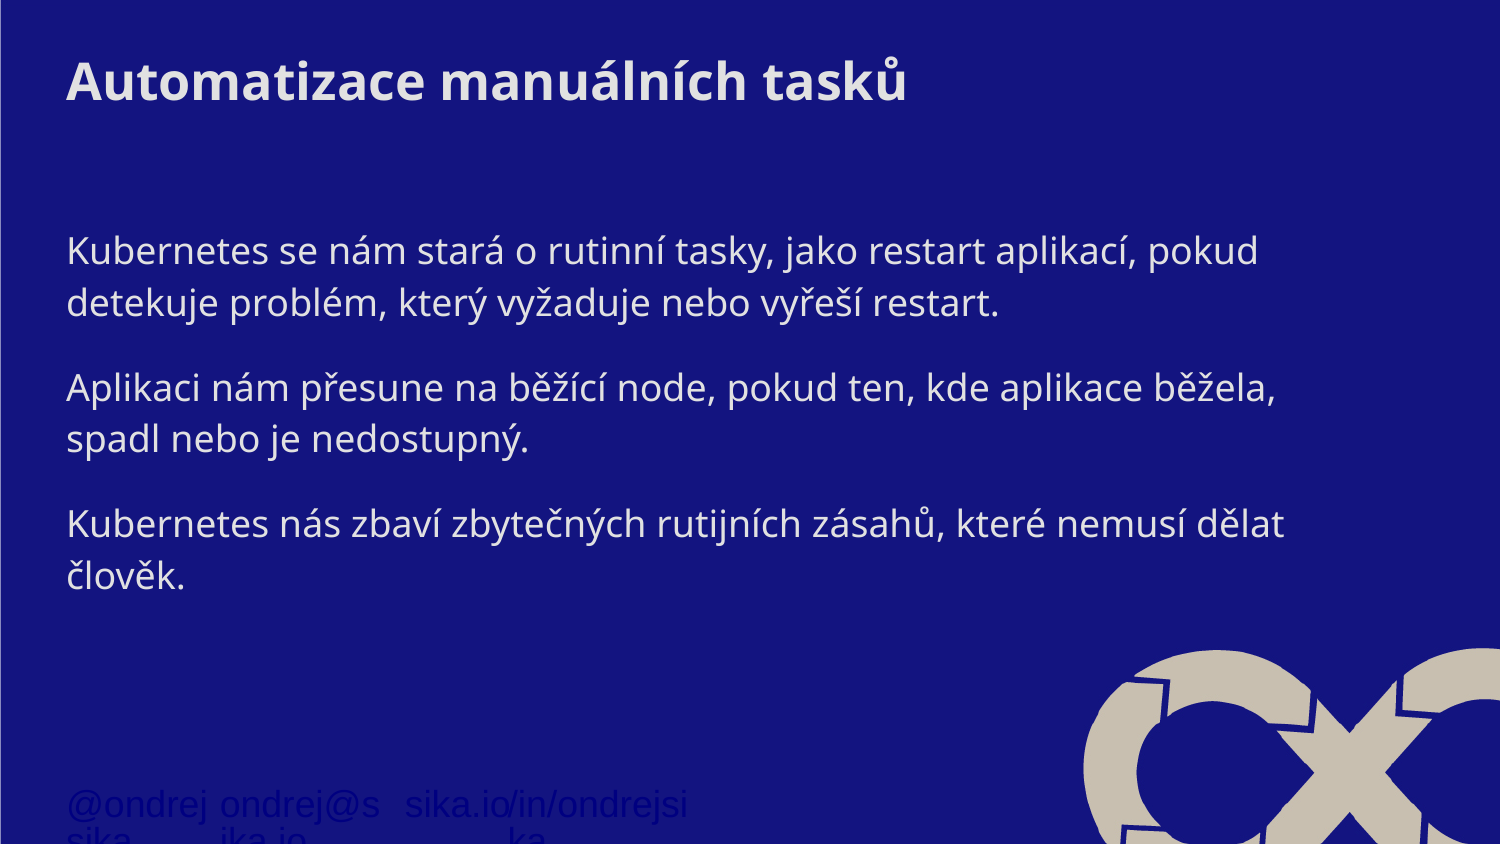

# Automatizace manuálních tasků
Kubernetes se nám stará o rutinní tasky, jako restart aplikací, pokud detekuje problém, který vyžaduje nebo vyřeší restart.
Aplikaci nám přesune na běžící node, pokud ten, kde aplikace běžela, spadl nebo je nedostupný.
Kubernetes nás zbaví zbytečných rutijních zásahů, které nemusí dělat člověk.